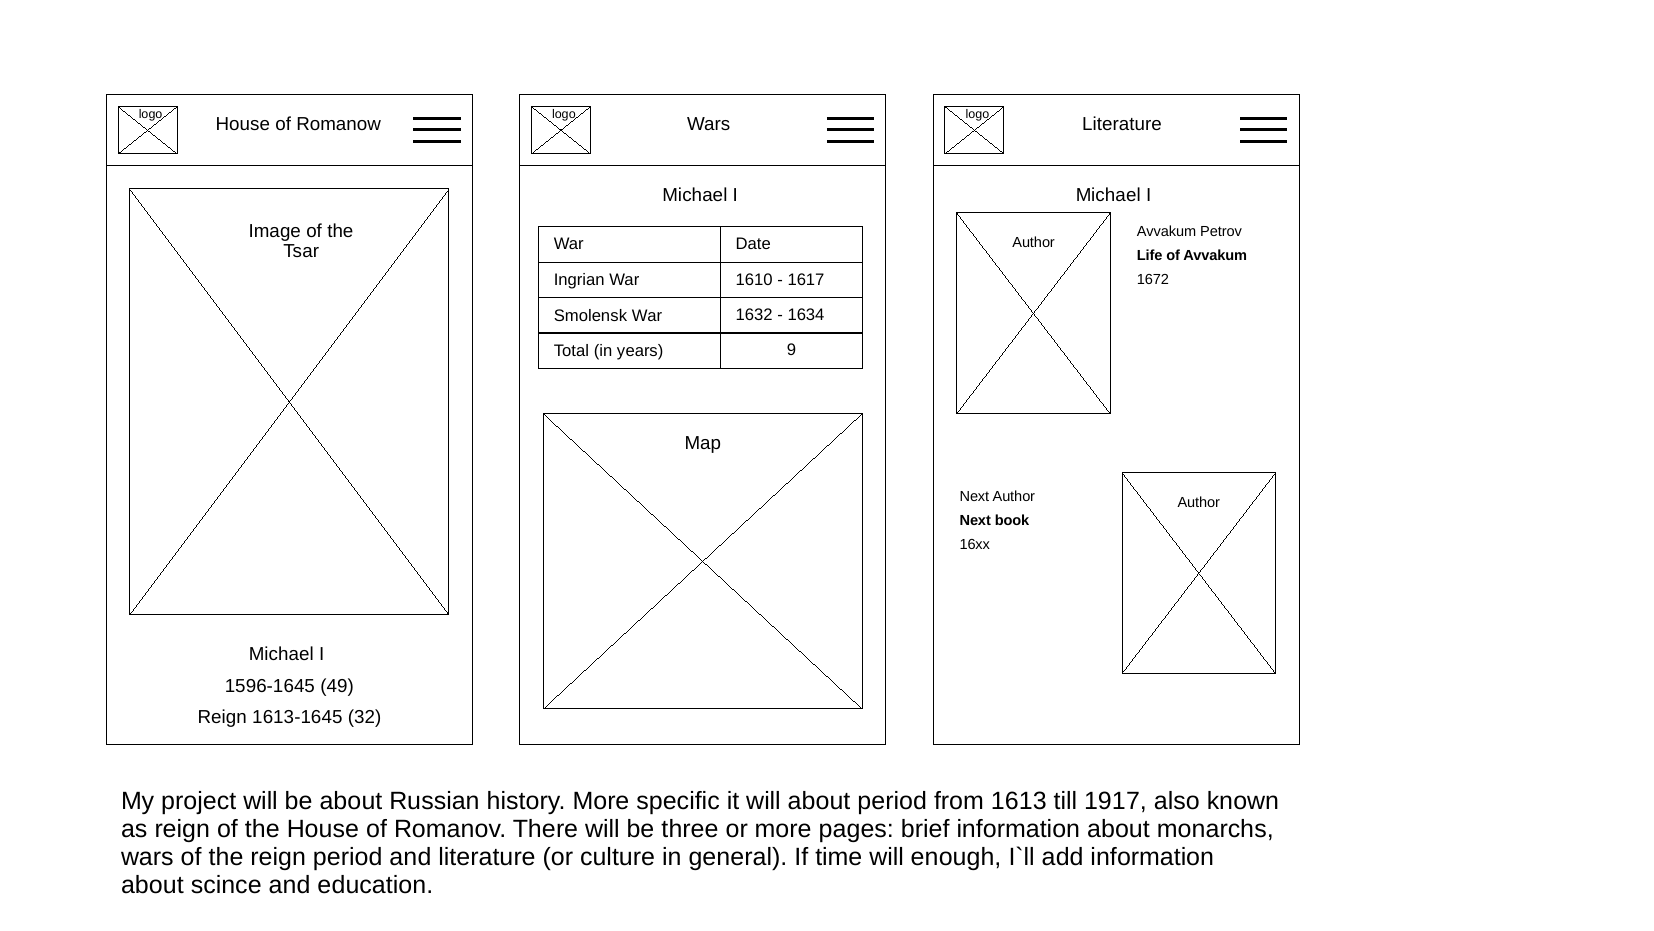

logo
logo
logo
House of Romanow
Wars
Literature
Michael I
Michael I
Avvakum Petrov
Life of Avvakum
1672
Image of the Tsar
Author
| War | Date |
| --- | --- |
| Ingrian War | 1610 - 1617 |
| Smolensk War | 1632 - 1634 |
| Total (in years) | 9 |
Map
Next Author
Next book
16xx
Author
Michael I
1596-1645 (49)
Reign 1613-1645 (32)
My project will be about Russian history. More specific it will about period from 1613 till 1917, also known as reign of the House of Romanov. There will be three or more pages: brief information about monarchs, wars of the reign period and literature (or culture in general). If time will enough, I`ll add information about scince and education.